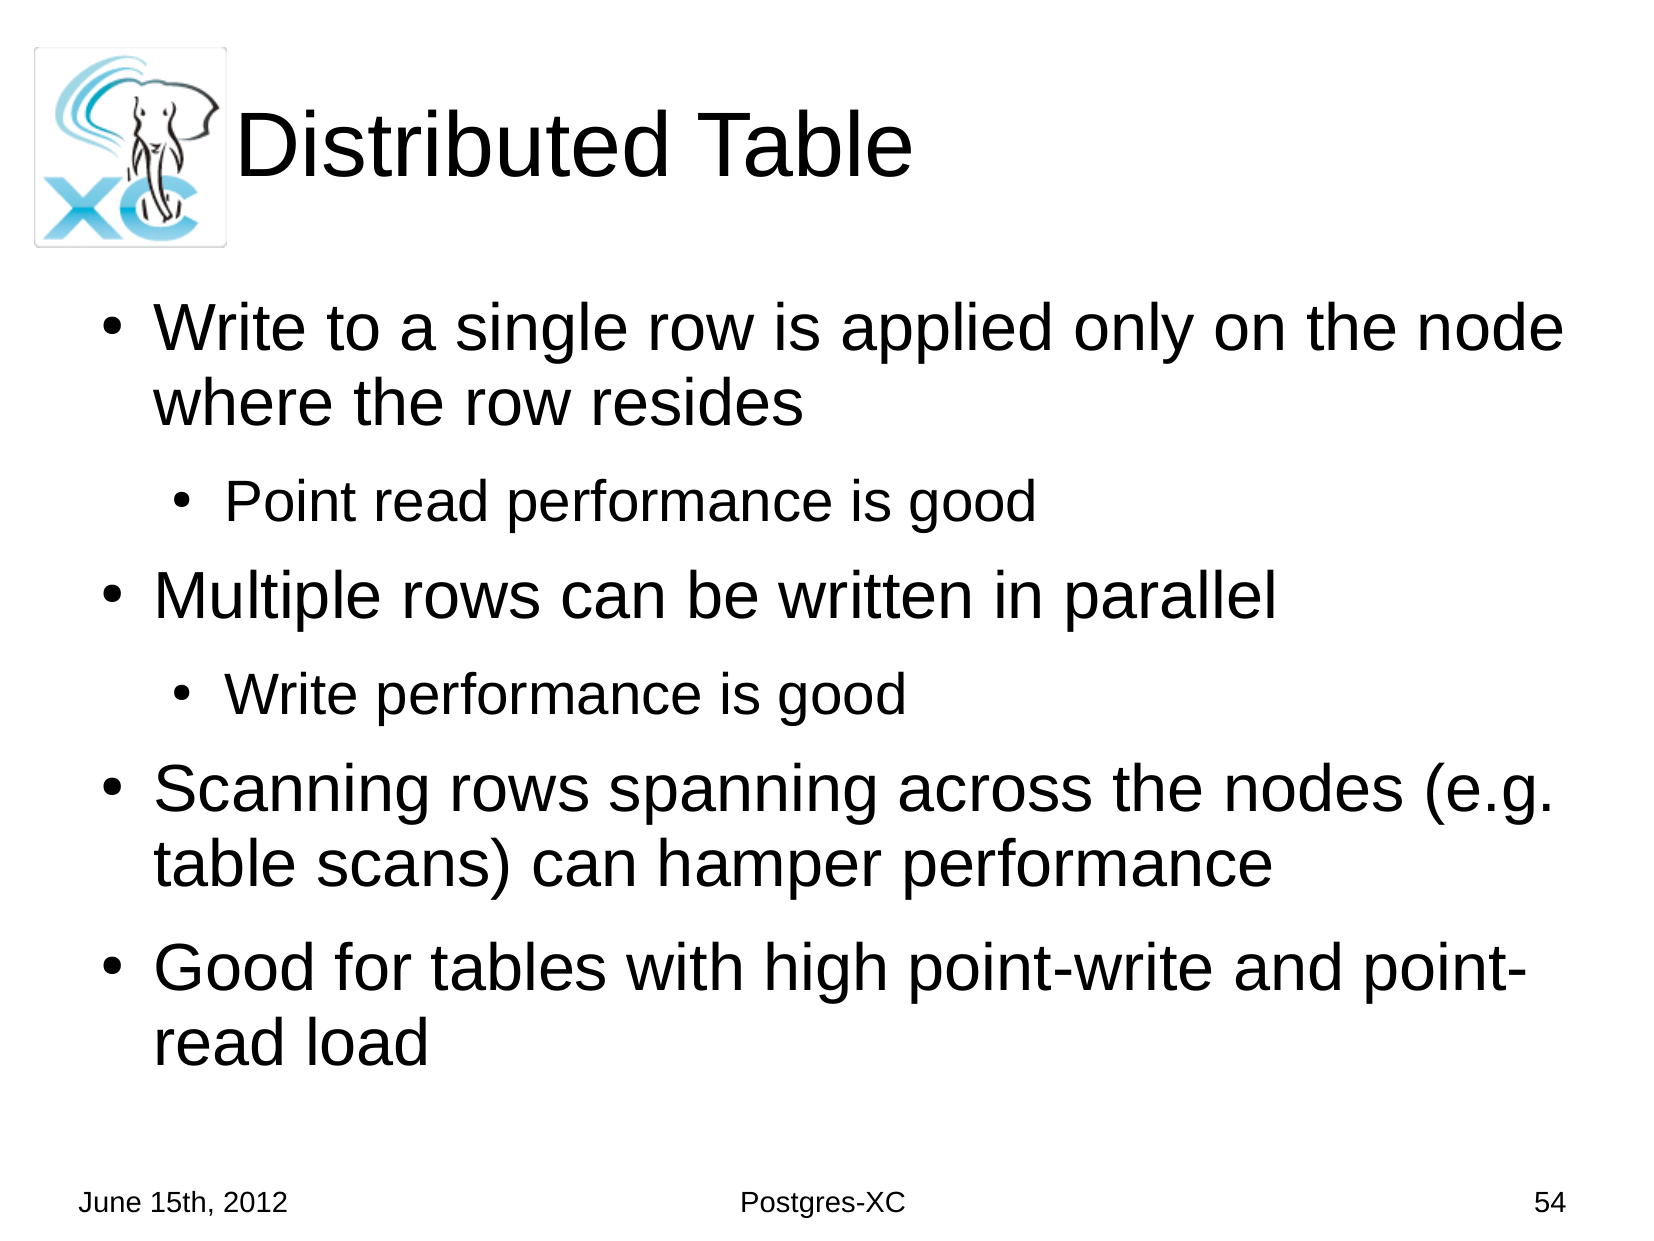

# Distributed Table
Write to a single row is applied only on the node where the row resides
Point read performance is good
Multiple rows can be written in parallel
Write performance is good
Scanning rows spanning across the nodes (e.g. table scans) can hamper performance
Good for tables with high point-write and point- read load
54